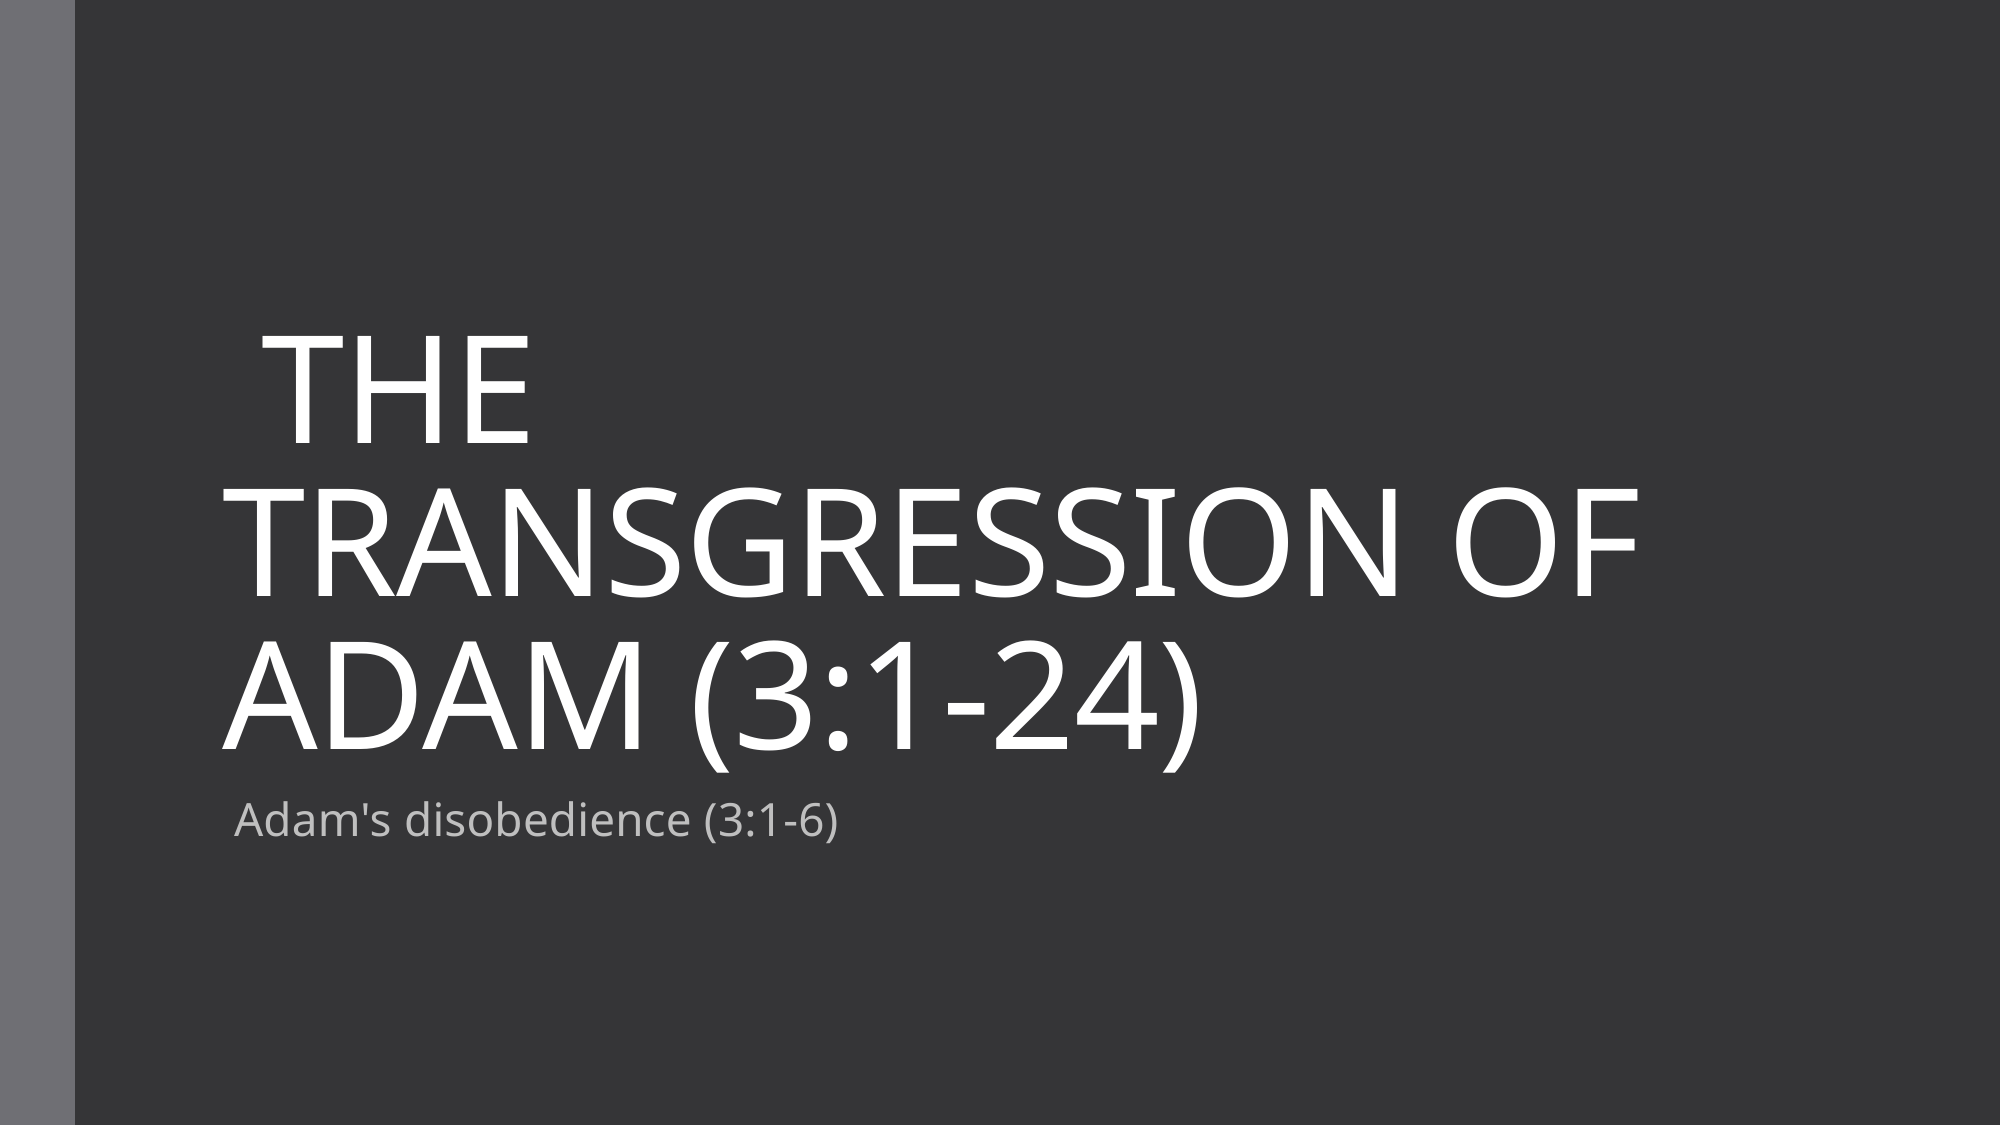

# THE TRANSGRESSION OF ADAM (3:1-24)
 Adam's disobedience (3:1-6)